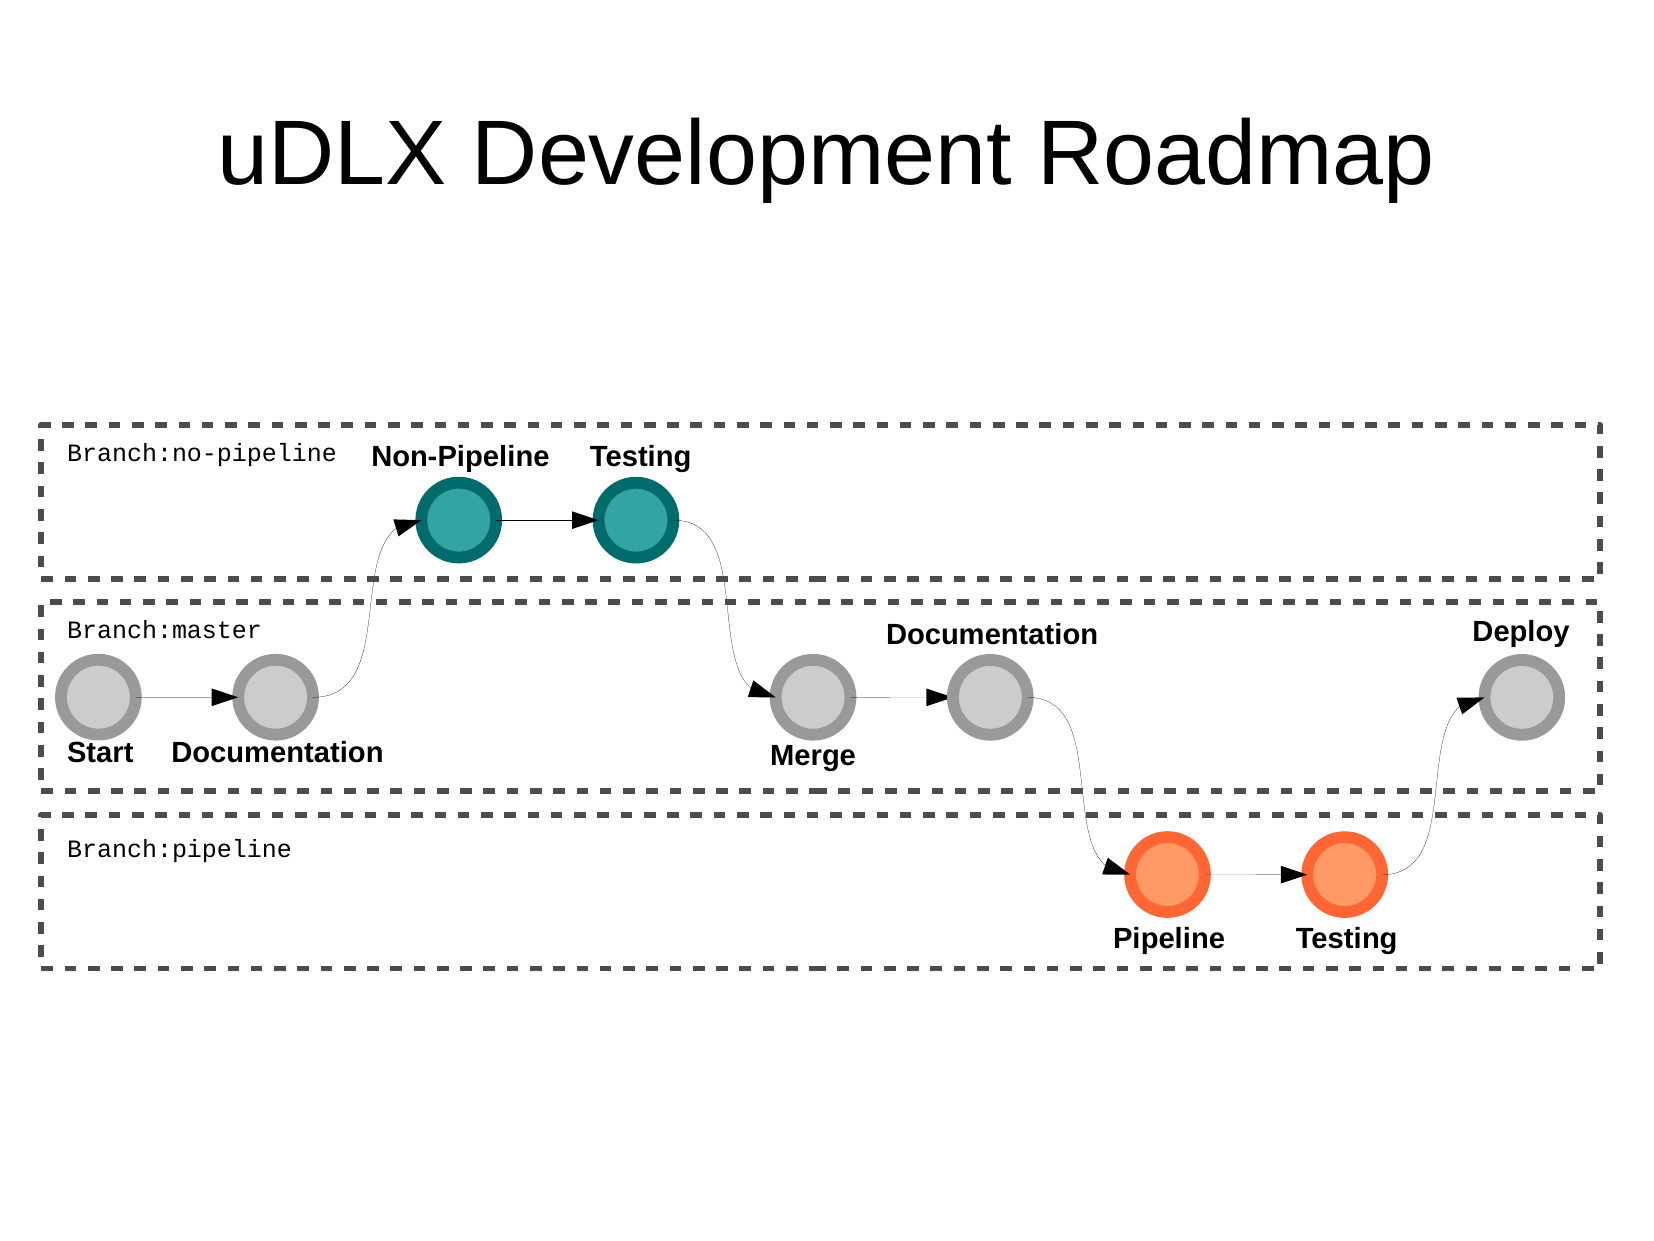

# uDLX Development Roadmap
Non-Pipeline
Testing
Branch:no-pipeline
Deploy
Branch:master
Documentation
Start
Documentation
Merge
Branch:pipeline
Testing
Pipeline